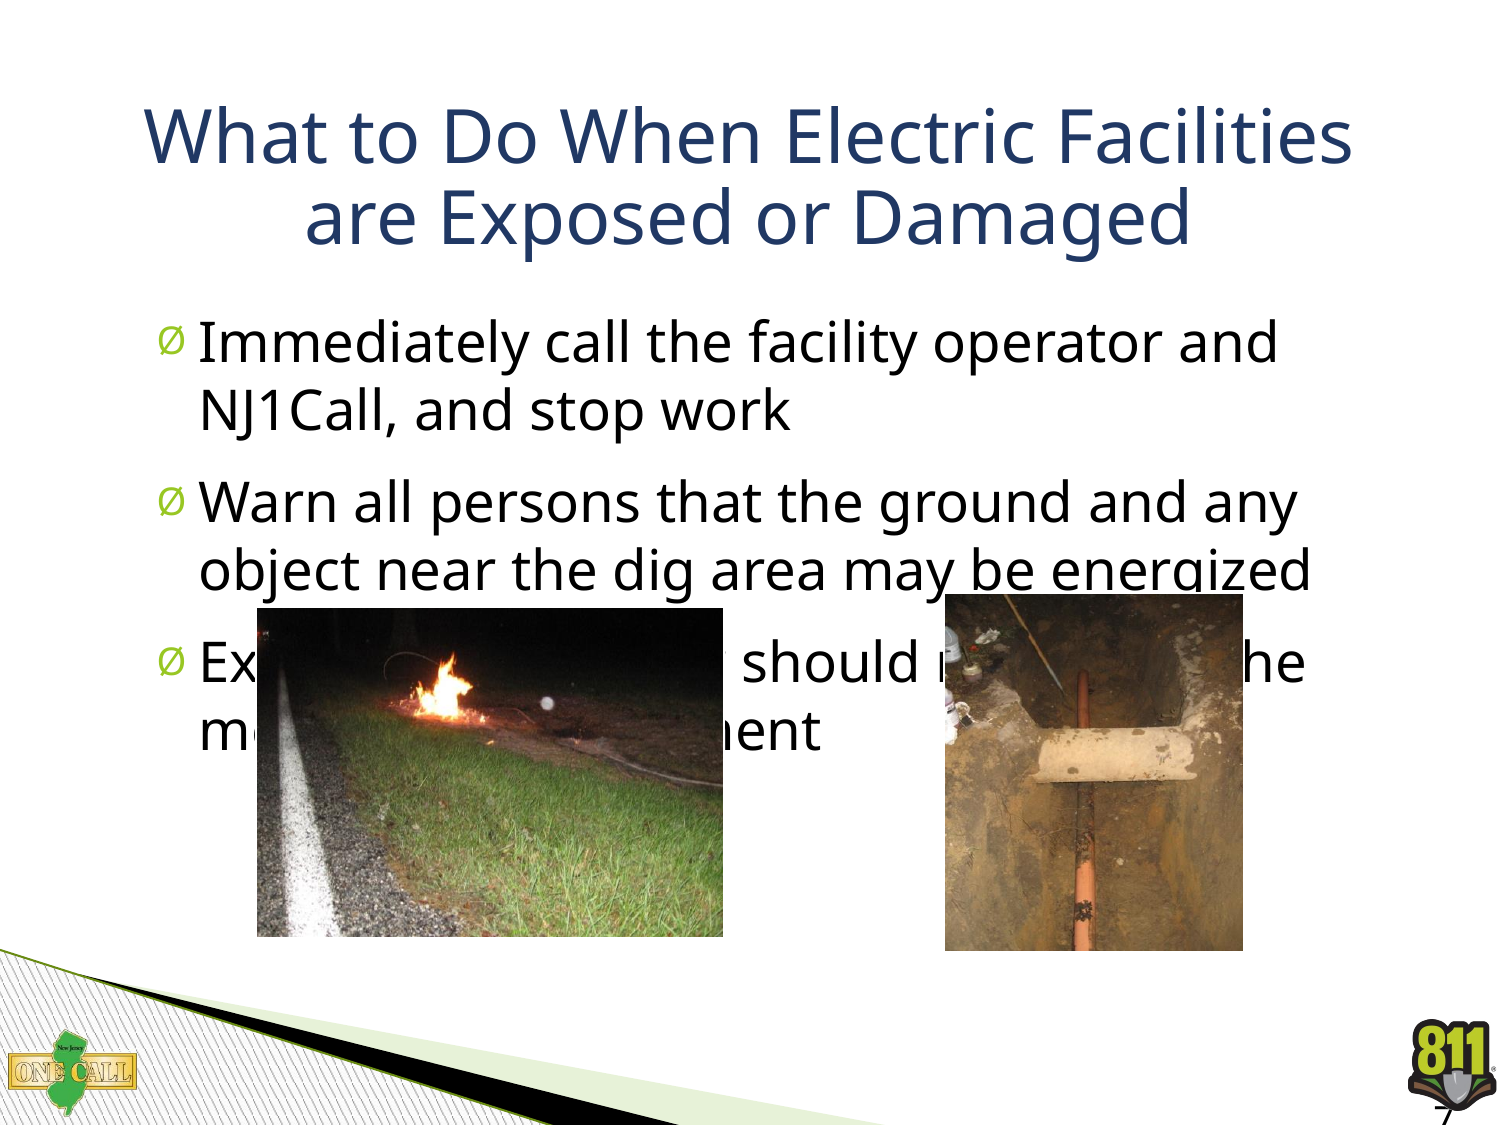

What to Do When Electric Facilities
are Exposed or Damaged
# Immediately call the facility operator and NJ1Call, and stop work
Warn all persons that the ground and any object near the dig area may be energized
Excavation operator should remain on the mechanized equipment